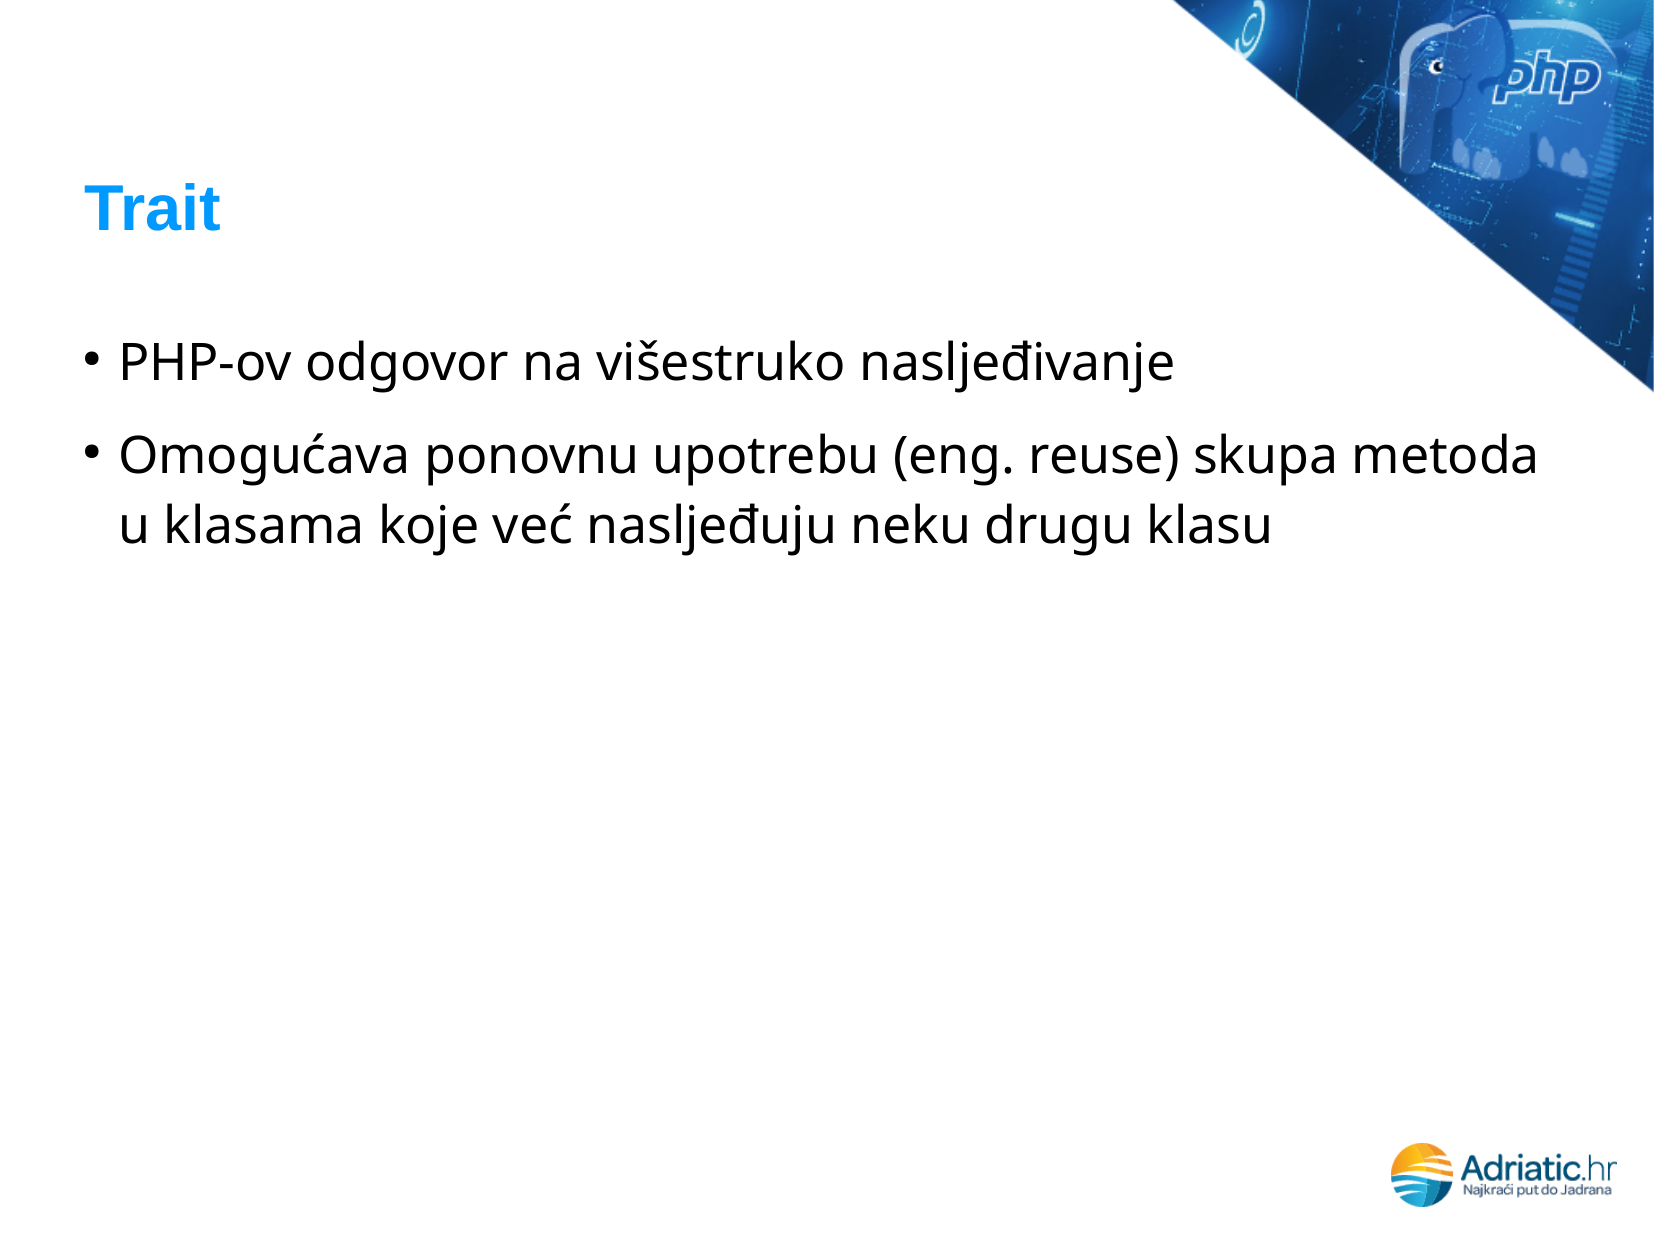

# Trait
PHP-ov odgovor na višestruko nasljeđivanje
Omogućava ponovnu upotrebu (eng. reuse) skupa metoda u klasama koje već nasljeđuju neku drugu klasu